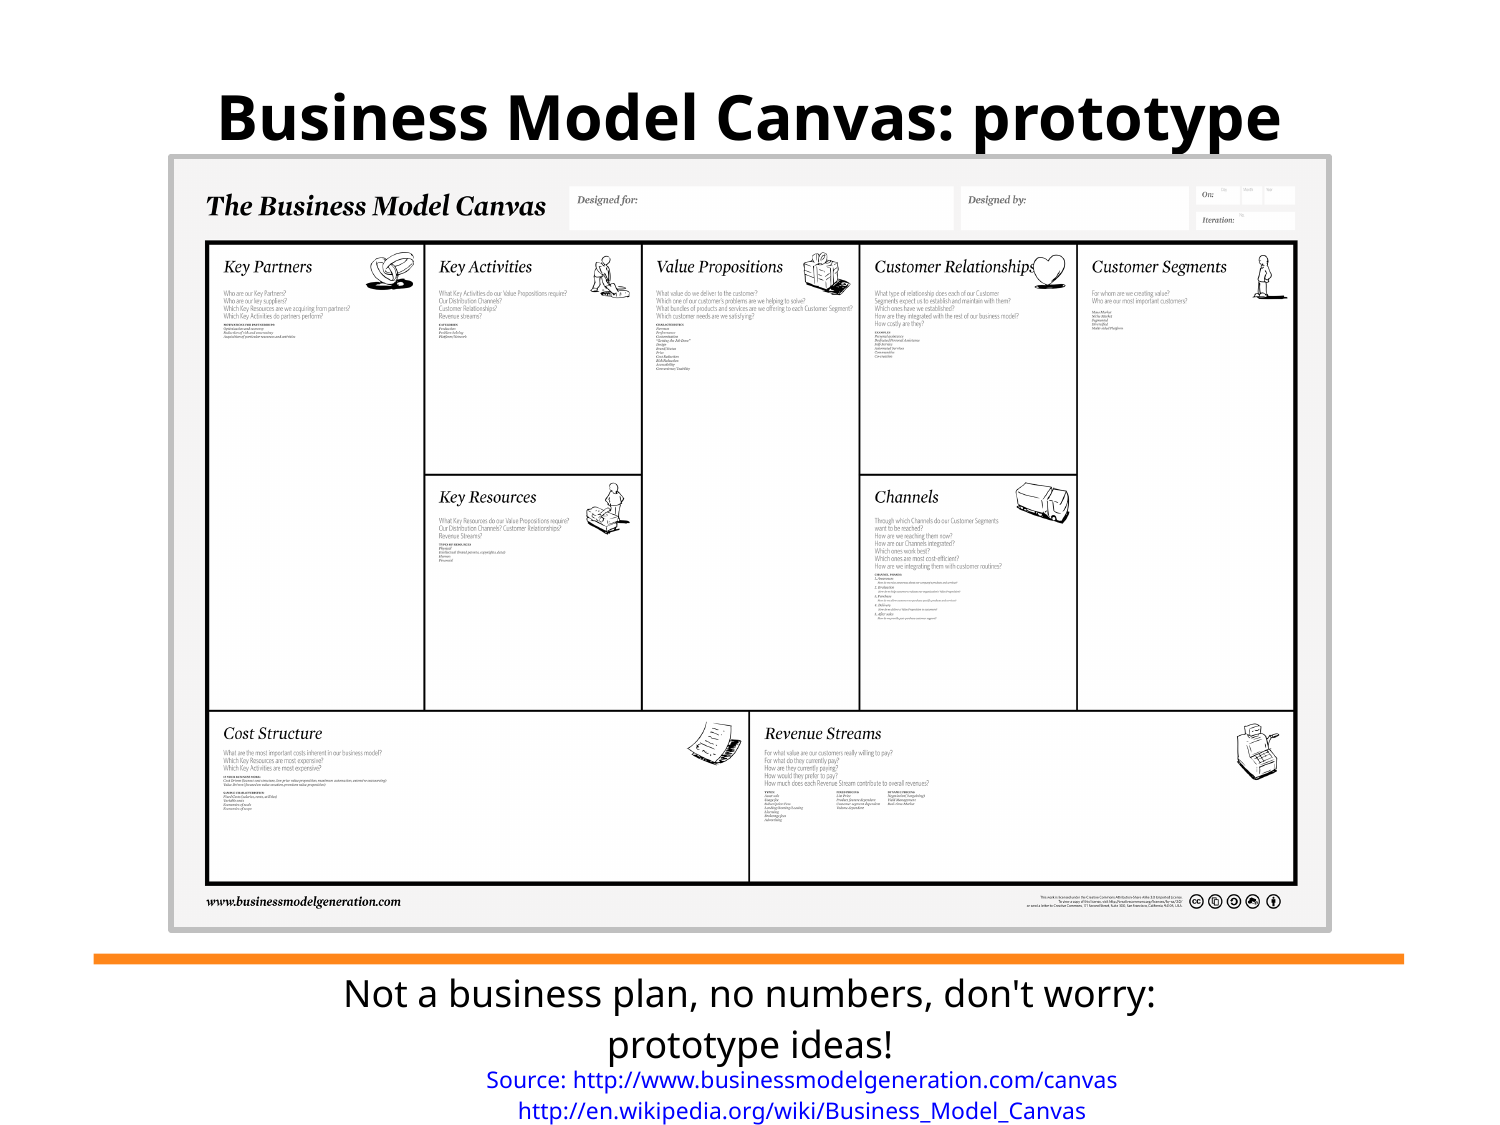

# Business Model Canvas: prototype
Not a business plan, no numbers, don't worry: prototype ideas!
Source: http://www.businessmodelgeneration.com/canvas
http://en.wikipedia.org/wiki/Business_Model_Canvas